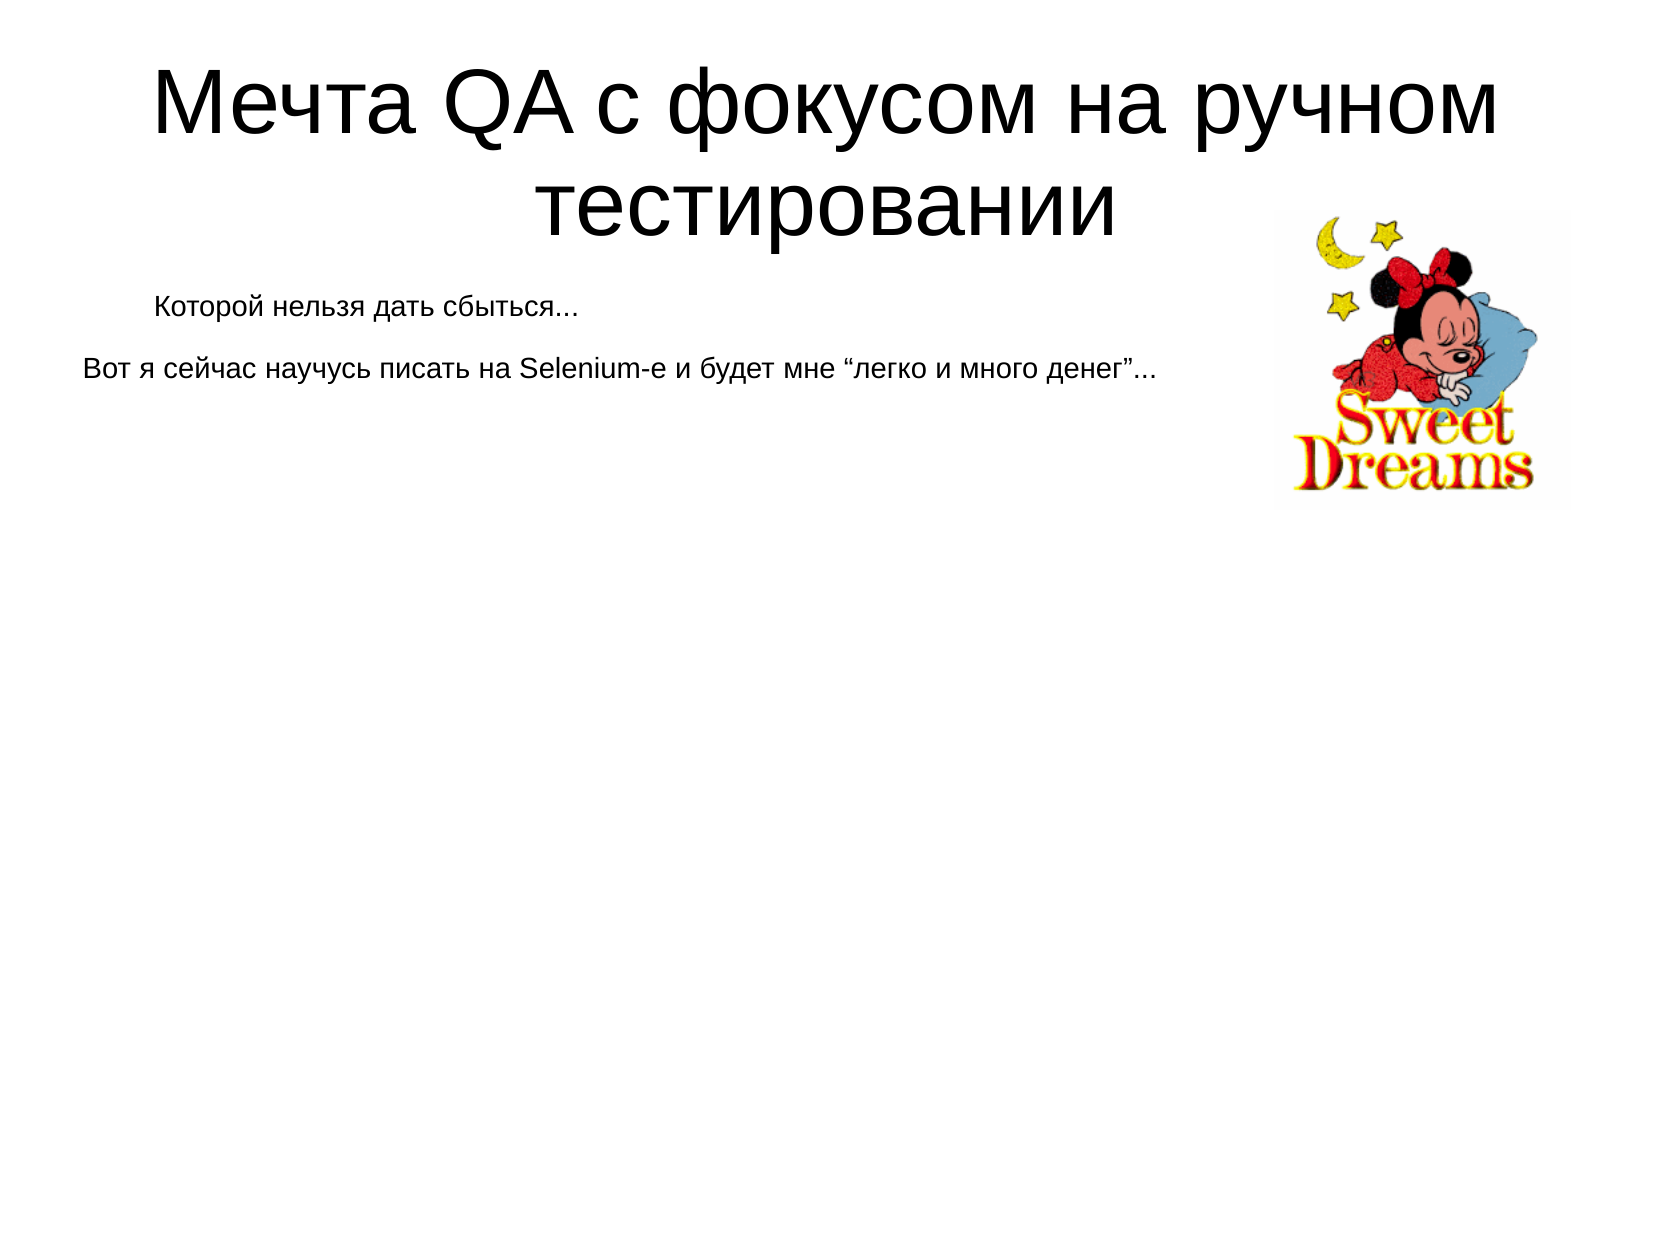

# Мечта QA с фокусом на ручном тестировании
Которой нельзя дать сбыться...
Вот я сейчас научусь писать на Selenium-е и будет мне “легко и много денег”...